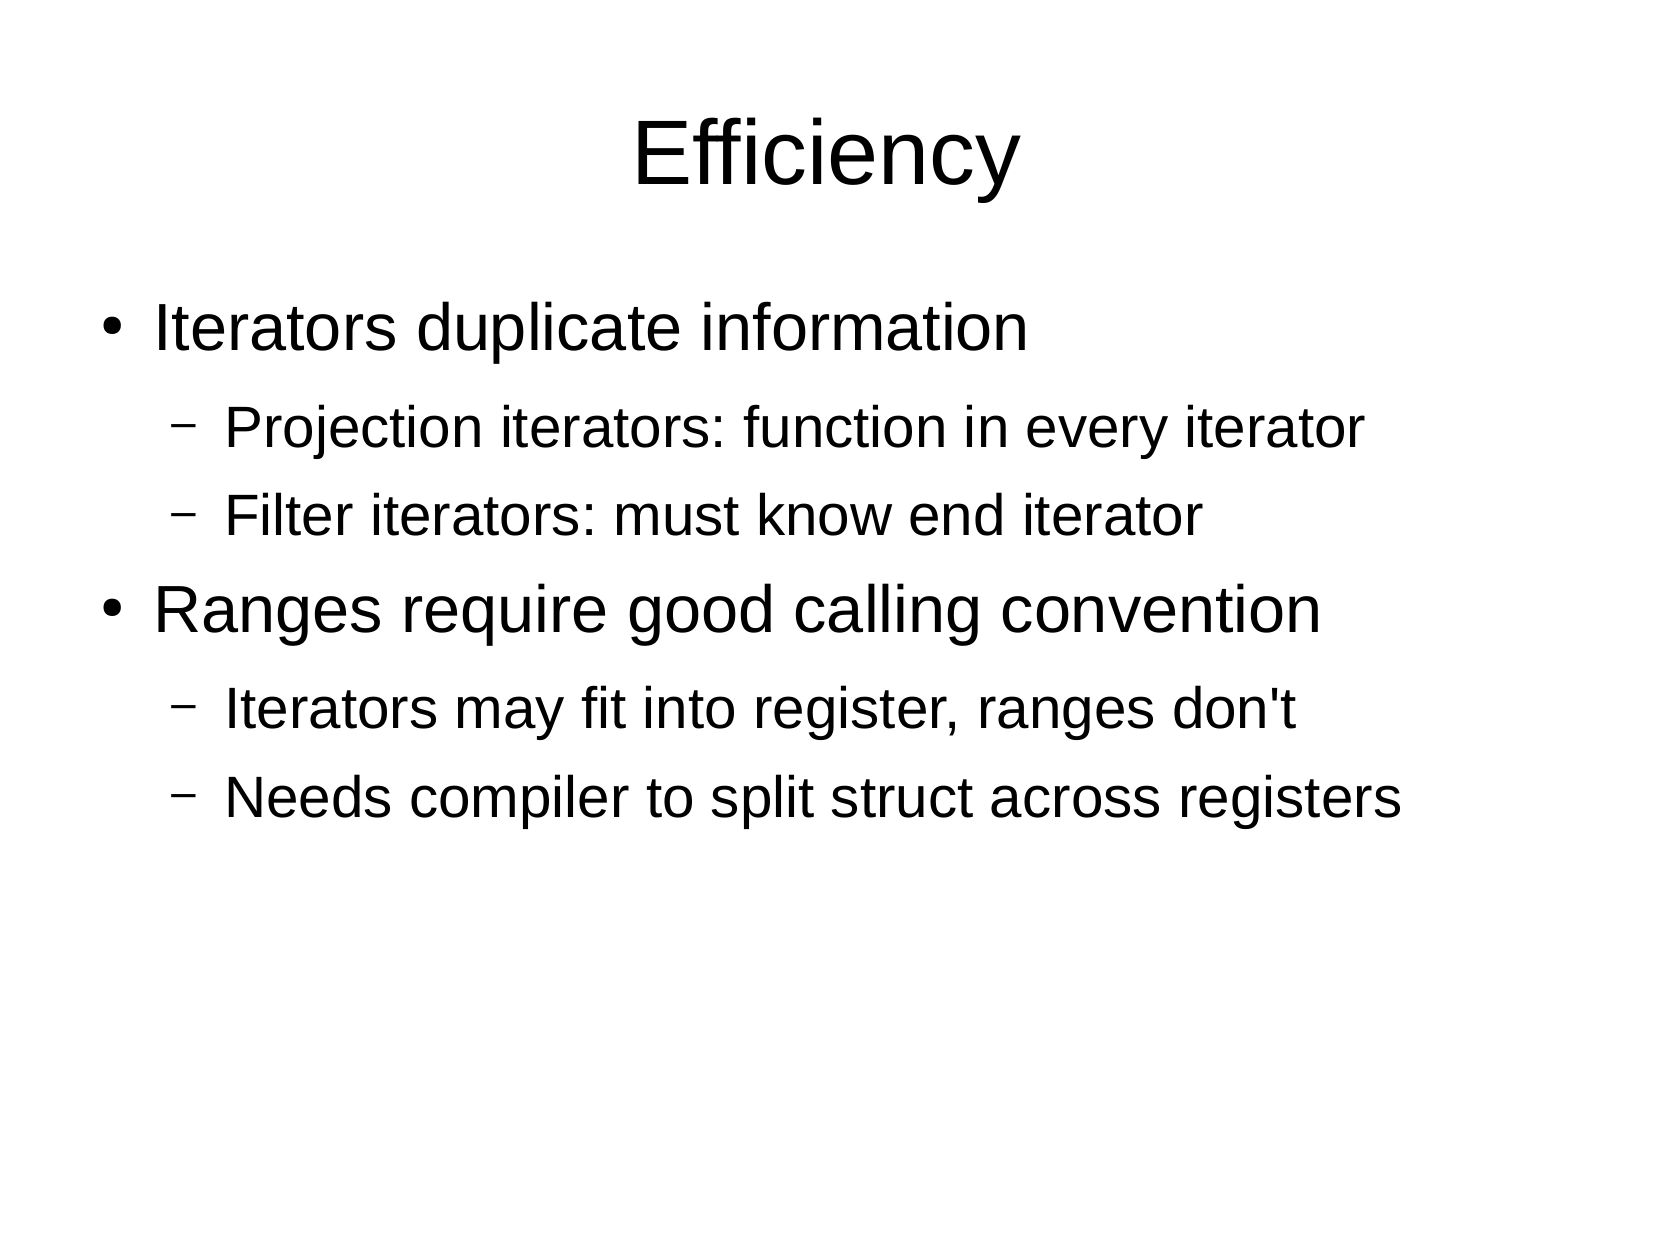

# Efficiency
Iterators duplicate information
Projection iterators: function in every iterator
Filter iterators: must know end iterator
Ranges require good calling convention
Iterators may fit into register, ranges don't
Needs compiler to split struct across registers